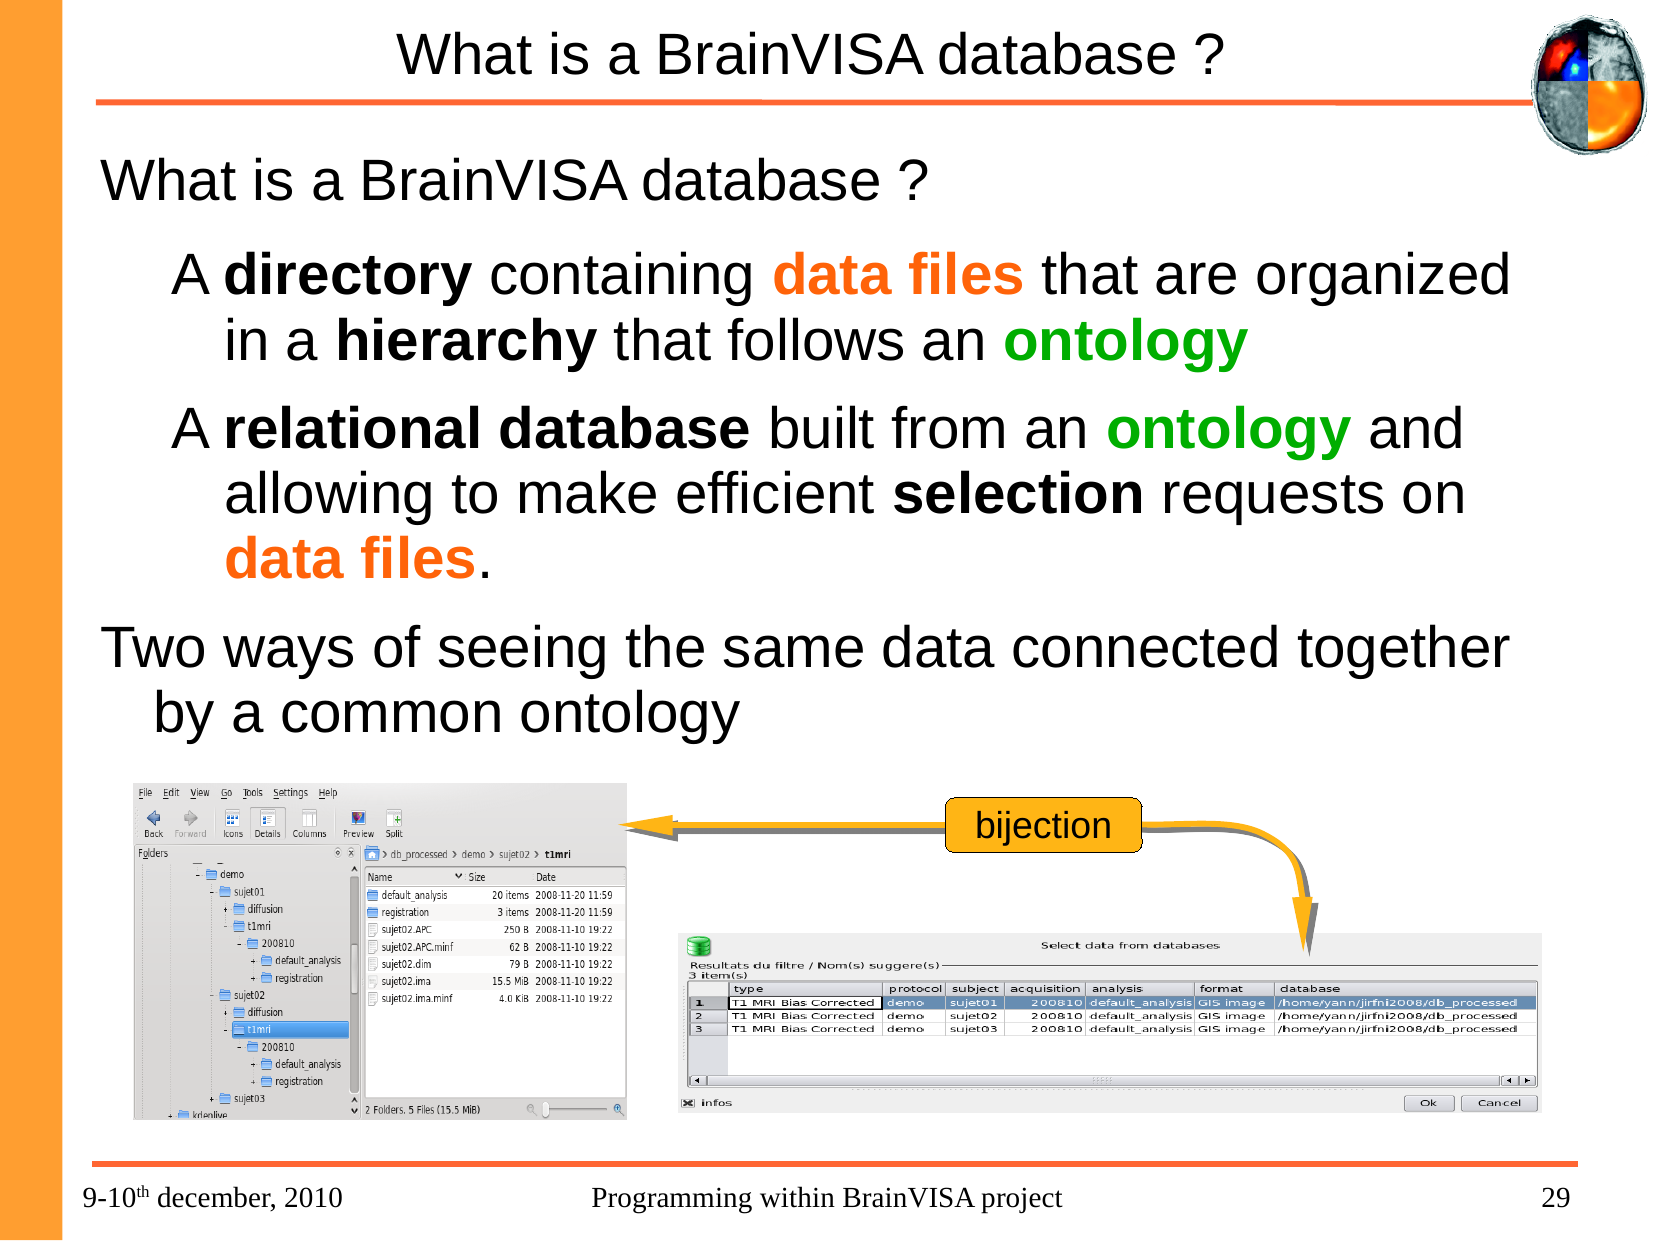

# What is a BrainVISA database ?
What is a BrainVISA database ?
A directory containing data files that are organized in a hierarchy that follows an ontology
A relational database built from an ontology and allowing to make efficient selection requests on data files.
Two ways of seeing the same data connected together by a common ontology
bijection
29